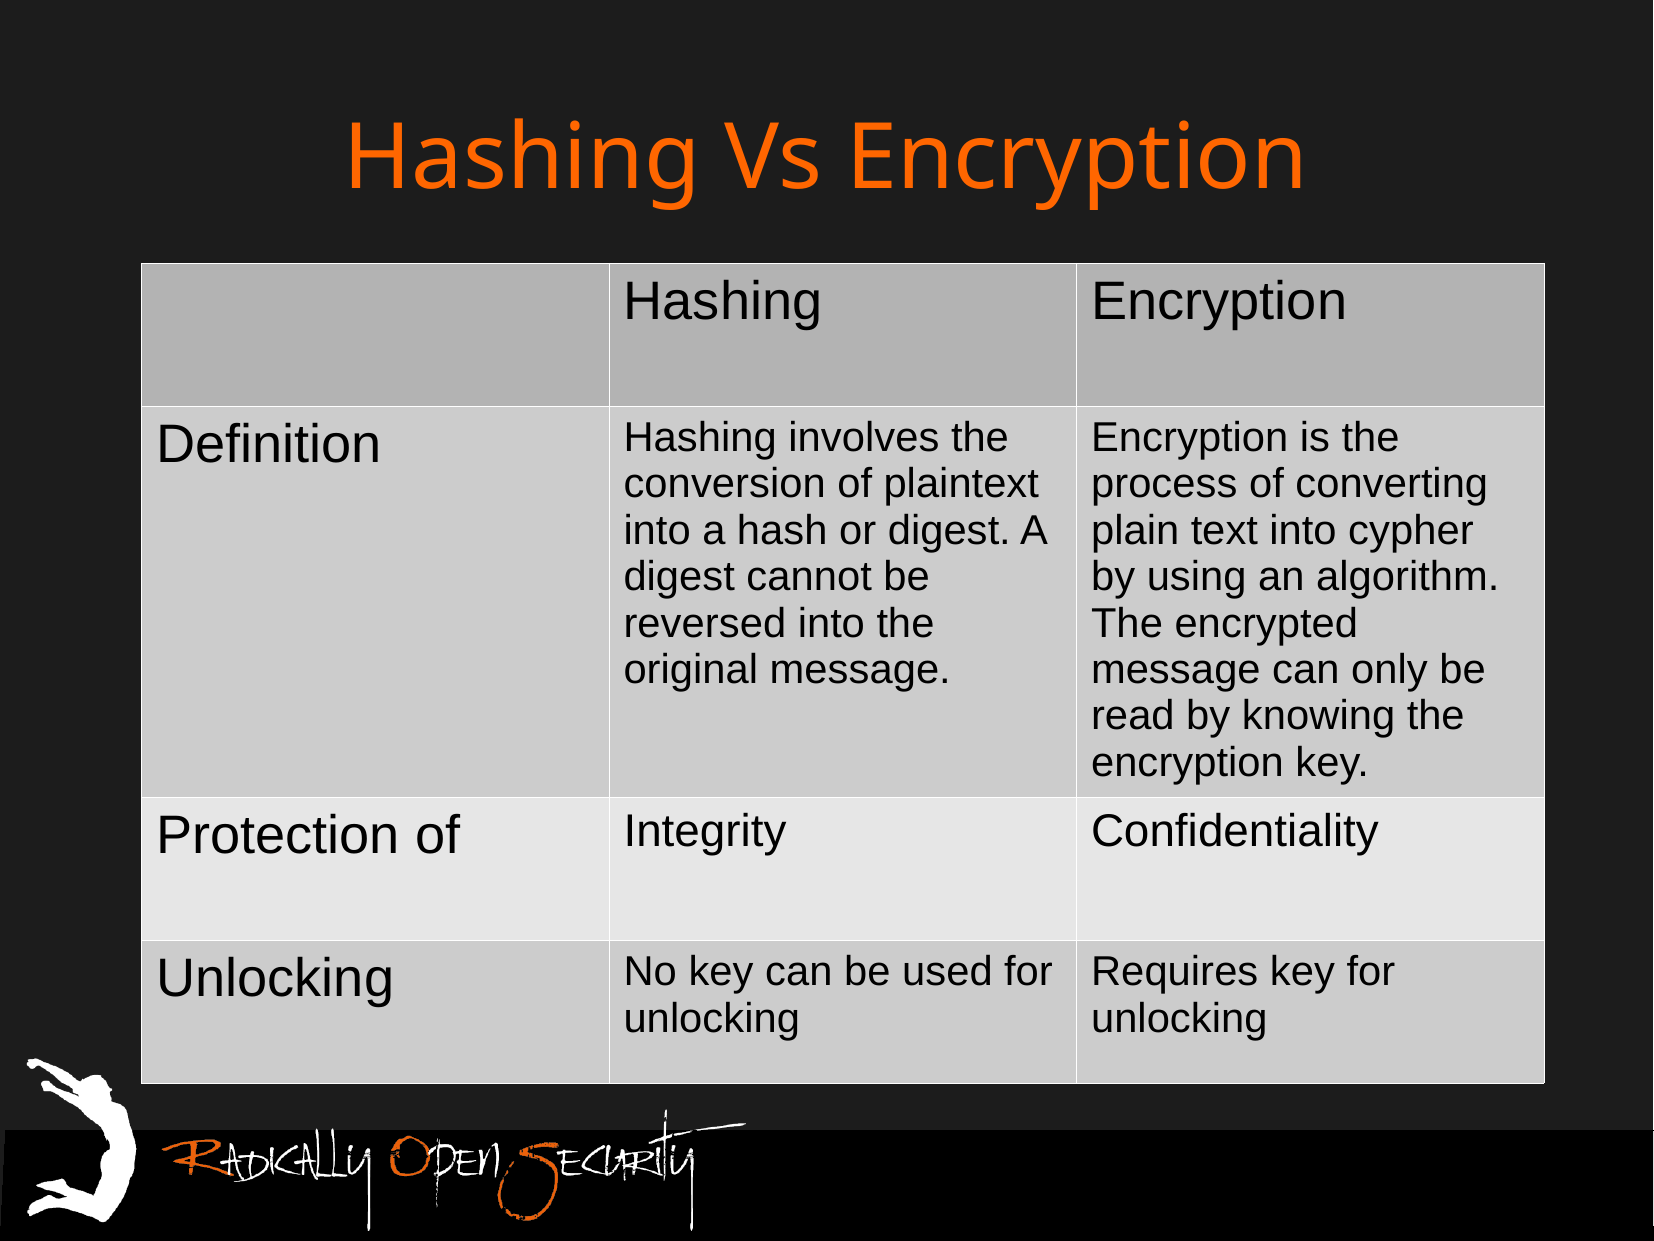

# Hashing Vs Encryption
| | Hashing | Encryption |
| --- | --- | --- |
| Definition | Hashing involves the conversion of plaintext into a hash or digest. A digest cannot be reversed into the original message. | Encryption is the process of converting plain text into cypher by using an algorithm. The encrypted message can only be read by knowing the encryption key. |
| Protection of | Integrity | Confidentiality |
| Unlocking | No key can be used for unlocking | Requires key for unlocking |